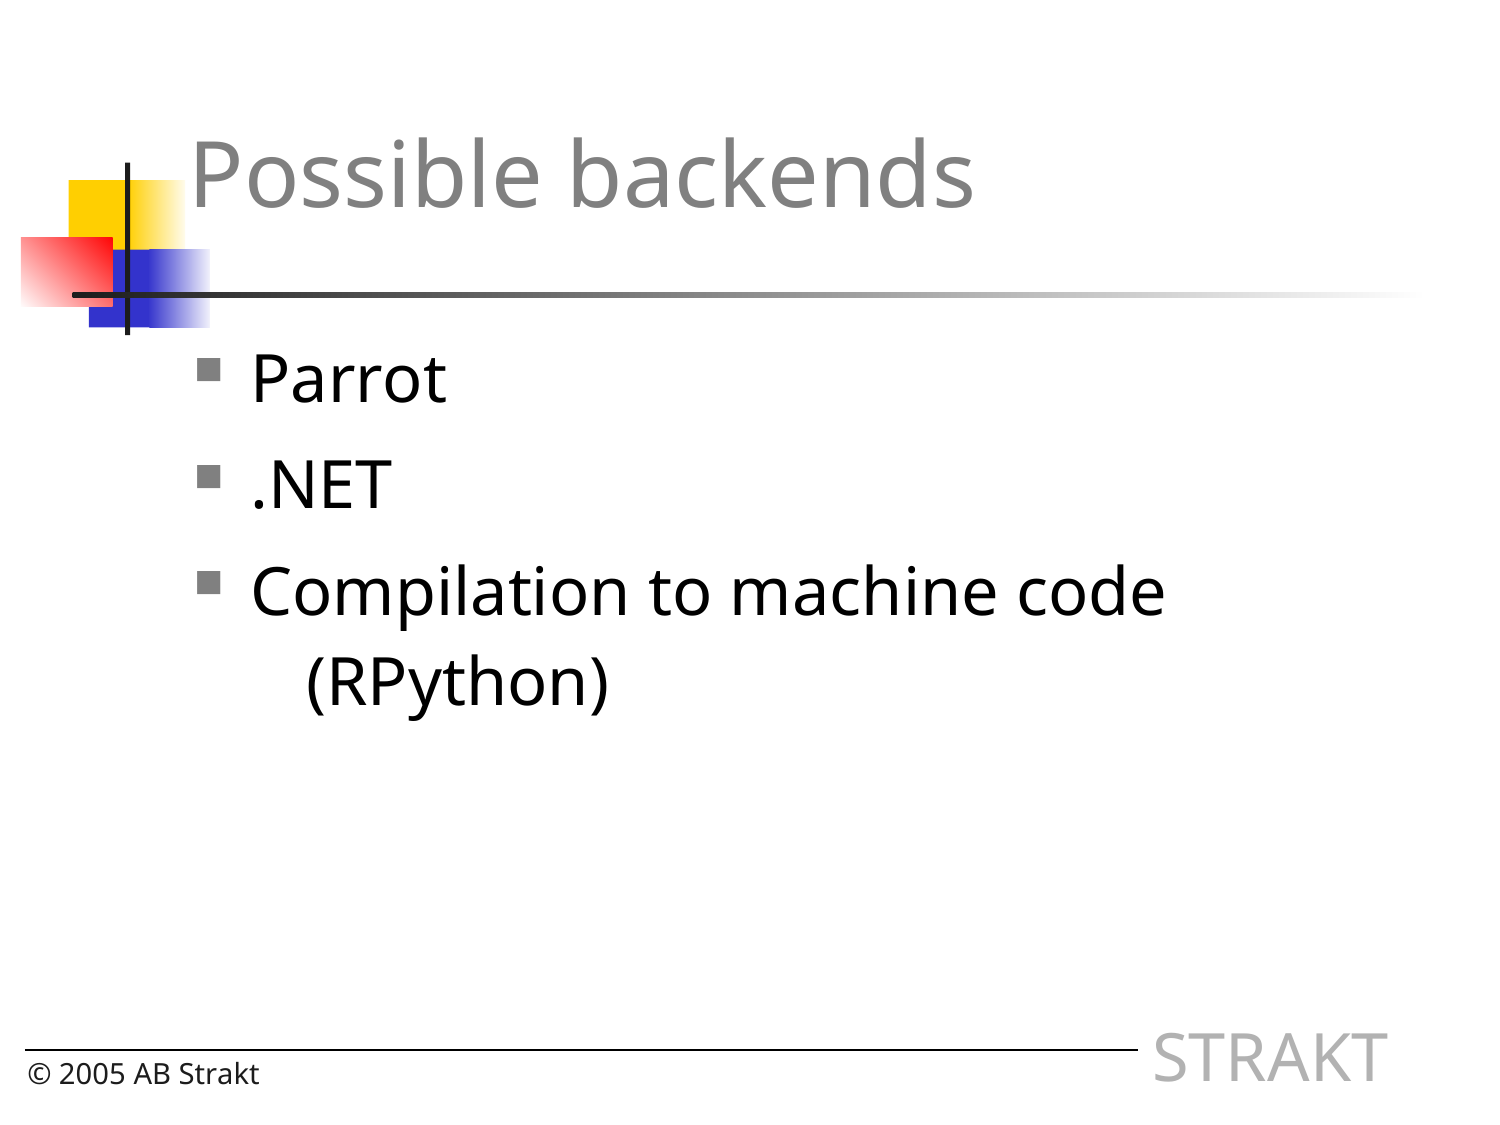

# Possible backends
Parrot
.NET
Compilation to machine code (RPython)